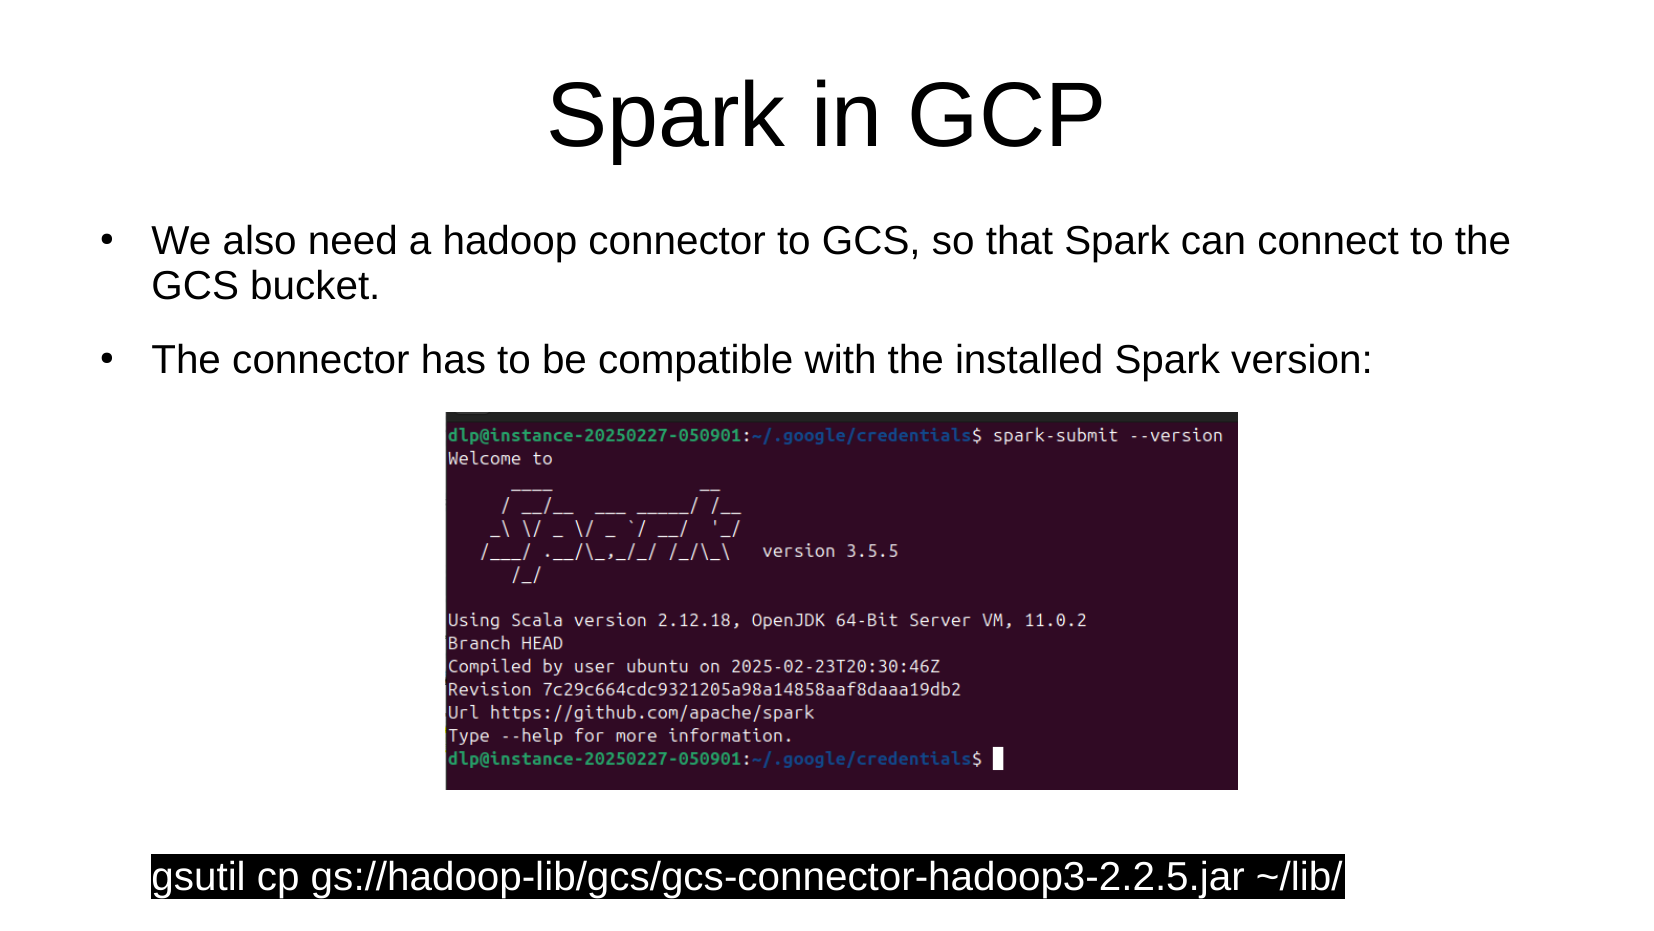

# Spark in GCP
We also need a hadoop connector to GCS, so that Spark can connect to the GCS bucket.
The connector has to be compatible with the installed Spark version:
gsutil cp gs://hadoop-lib/gcs/gcs-connector-hadoop3-2.2.5.jar ~/lib/